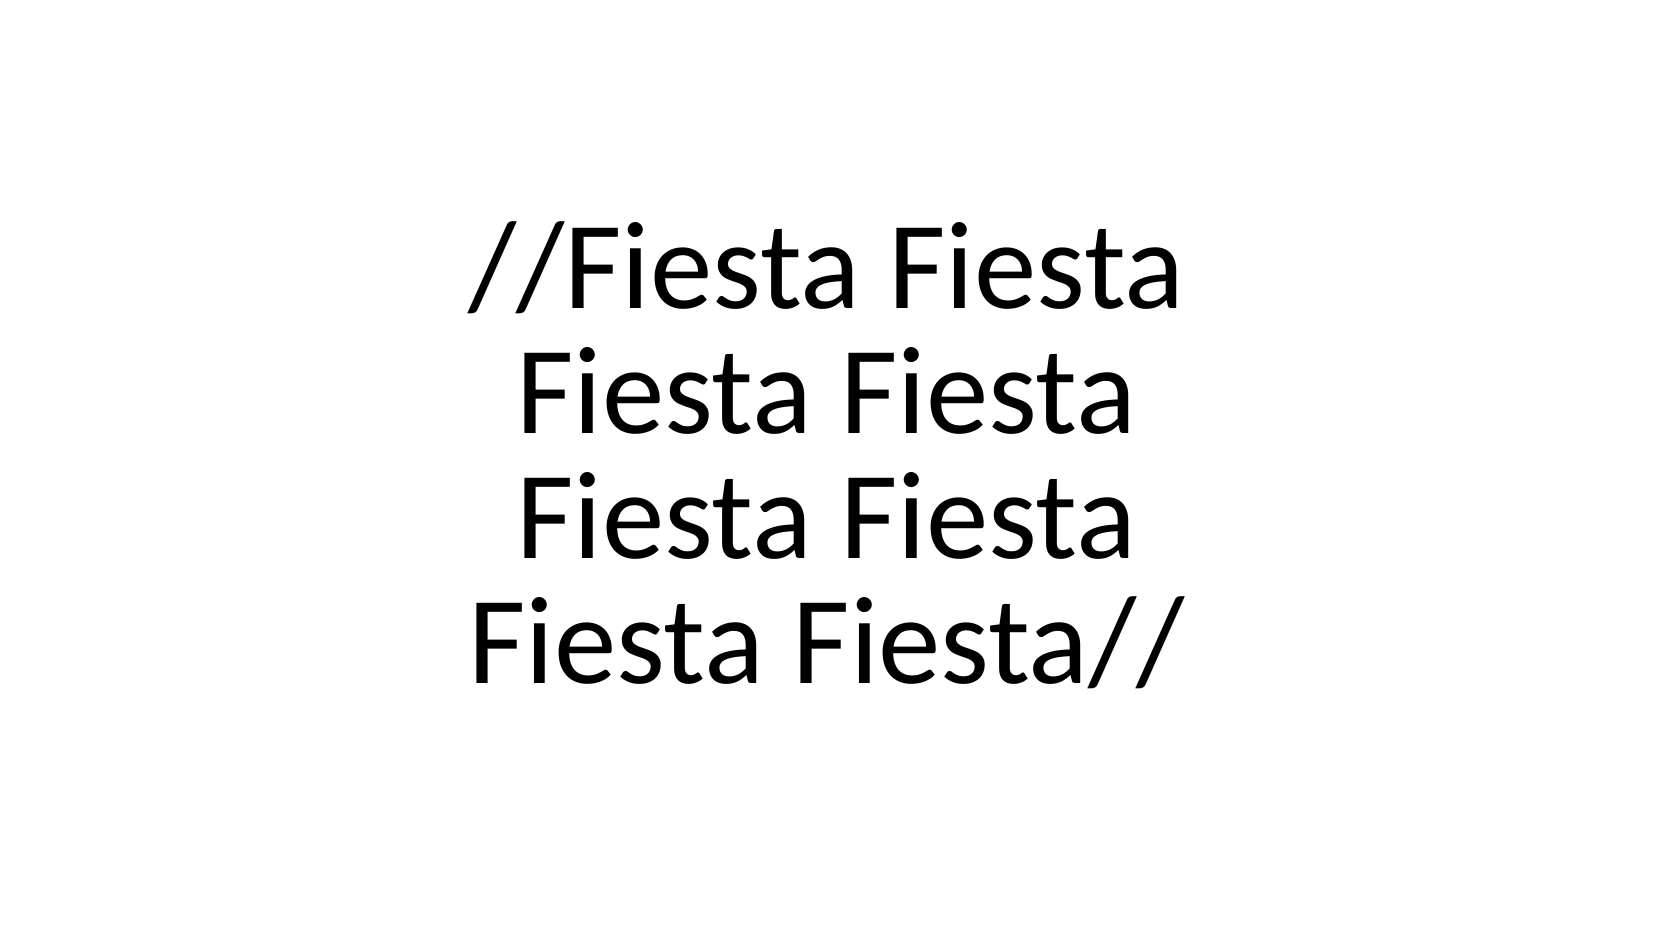

# //Fiesta Fiesta Fiesta Fiesta Fiesta Fiesta Fiesta Fiesta//